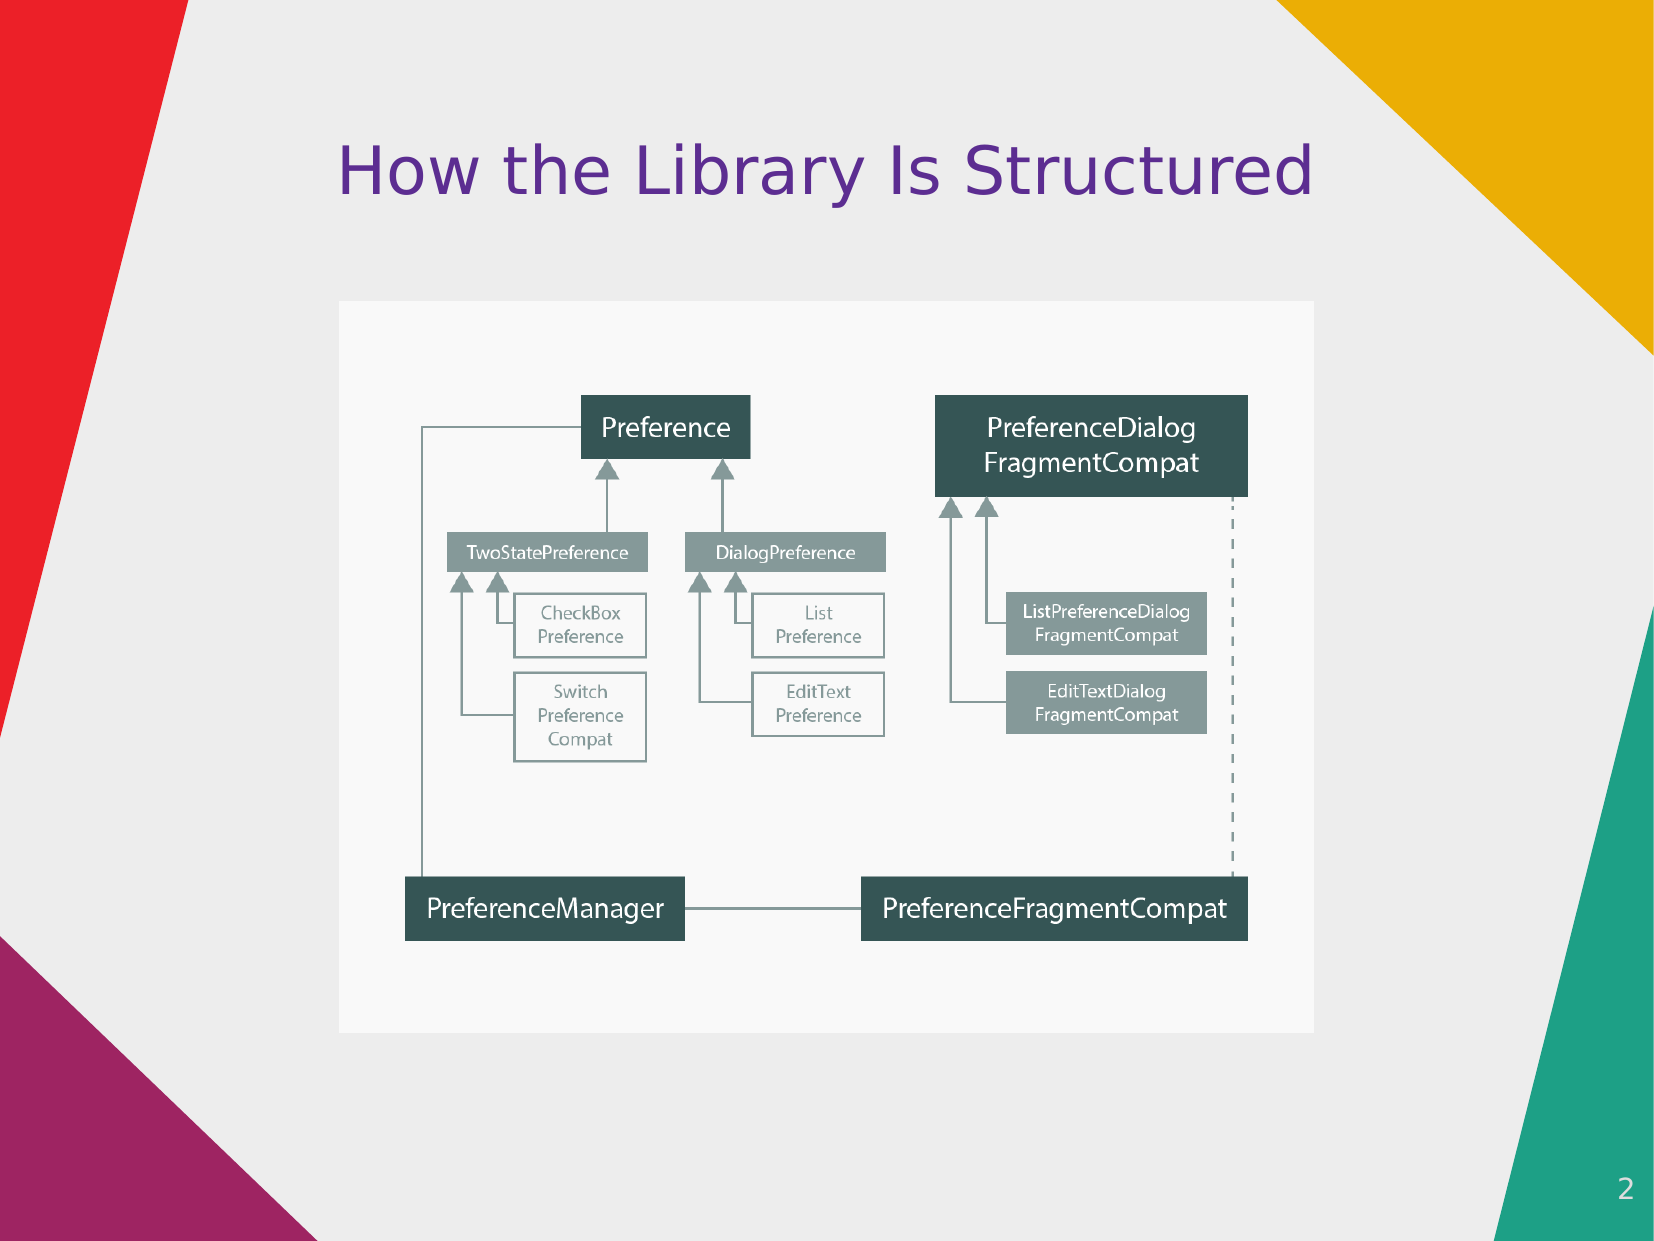

# How the Library Is Structured
2